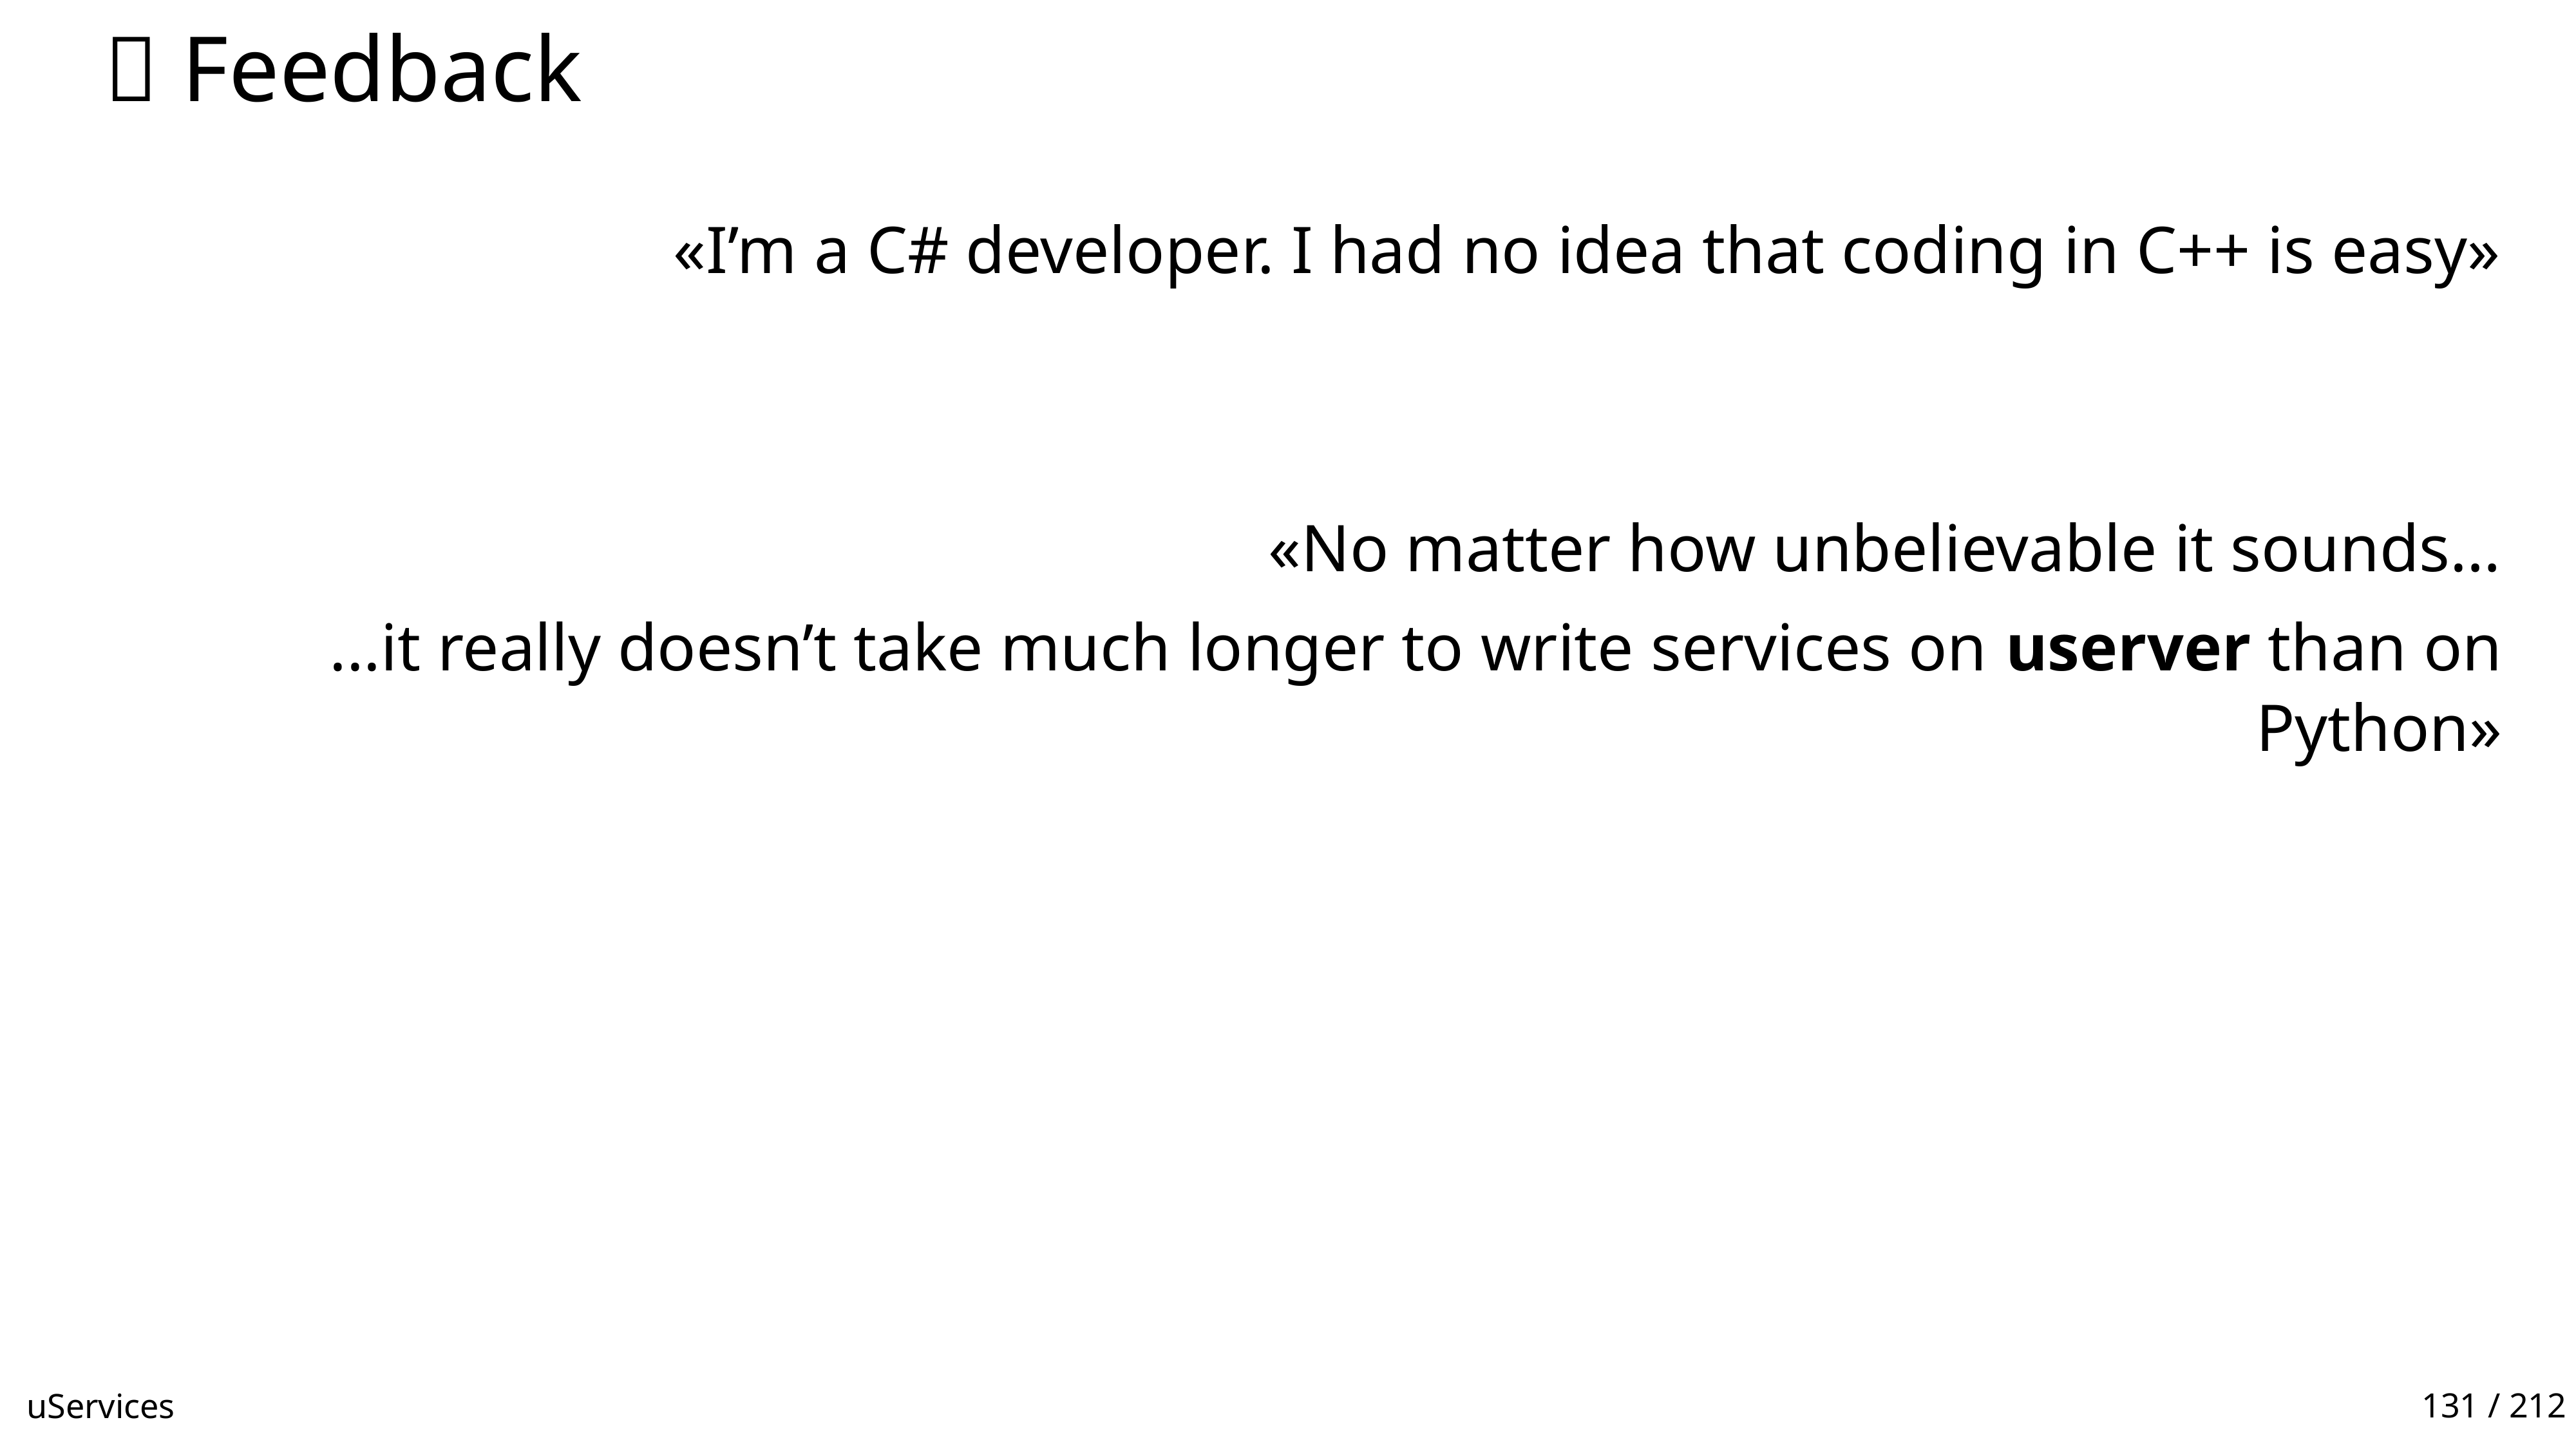

🐙 Feedback
# «I’m a C# developer. I had no idea that coding in C++ is easy»
«No matter how unbelievable it sounds…
...it really doesn’t take much longer to write services on userver than on Python»
uServices